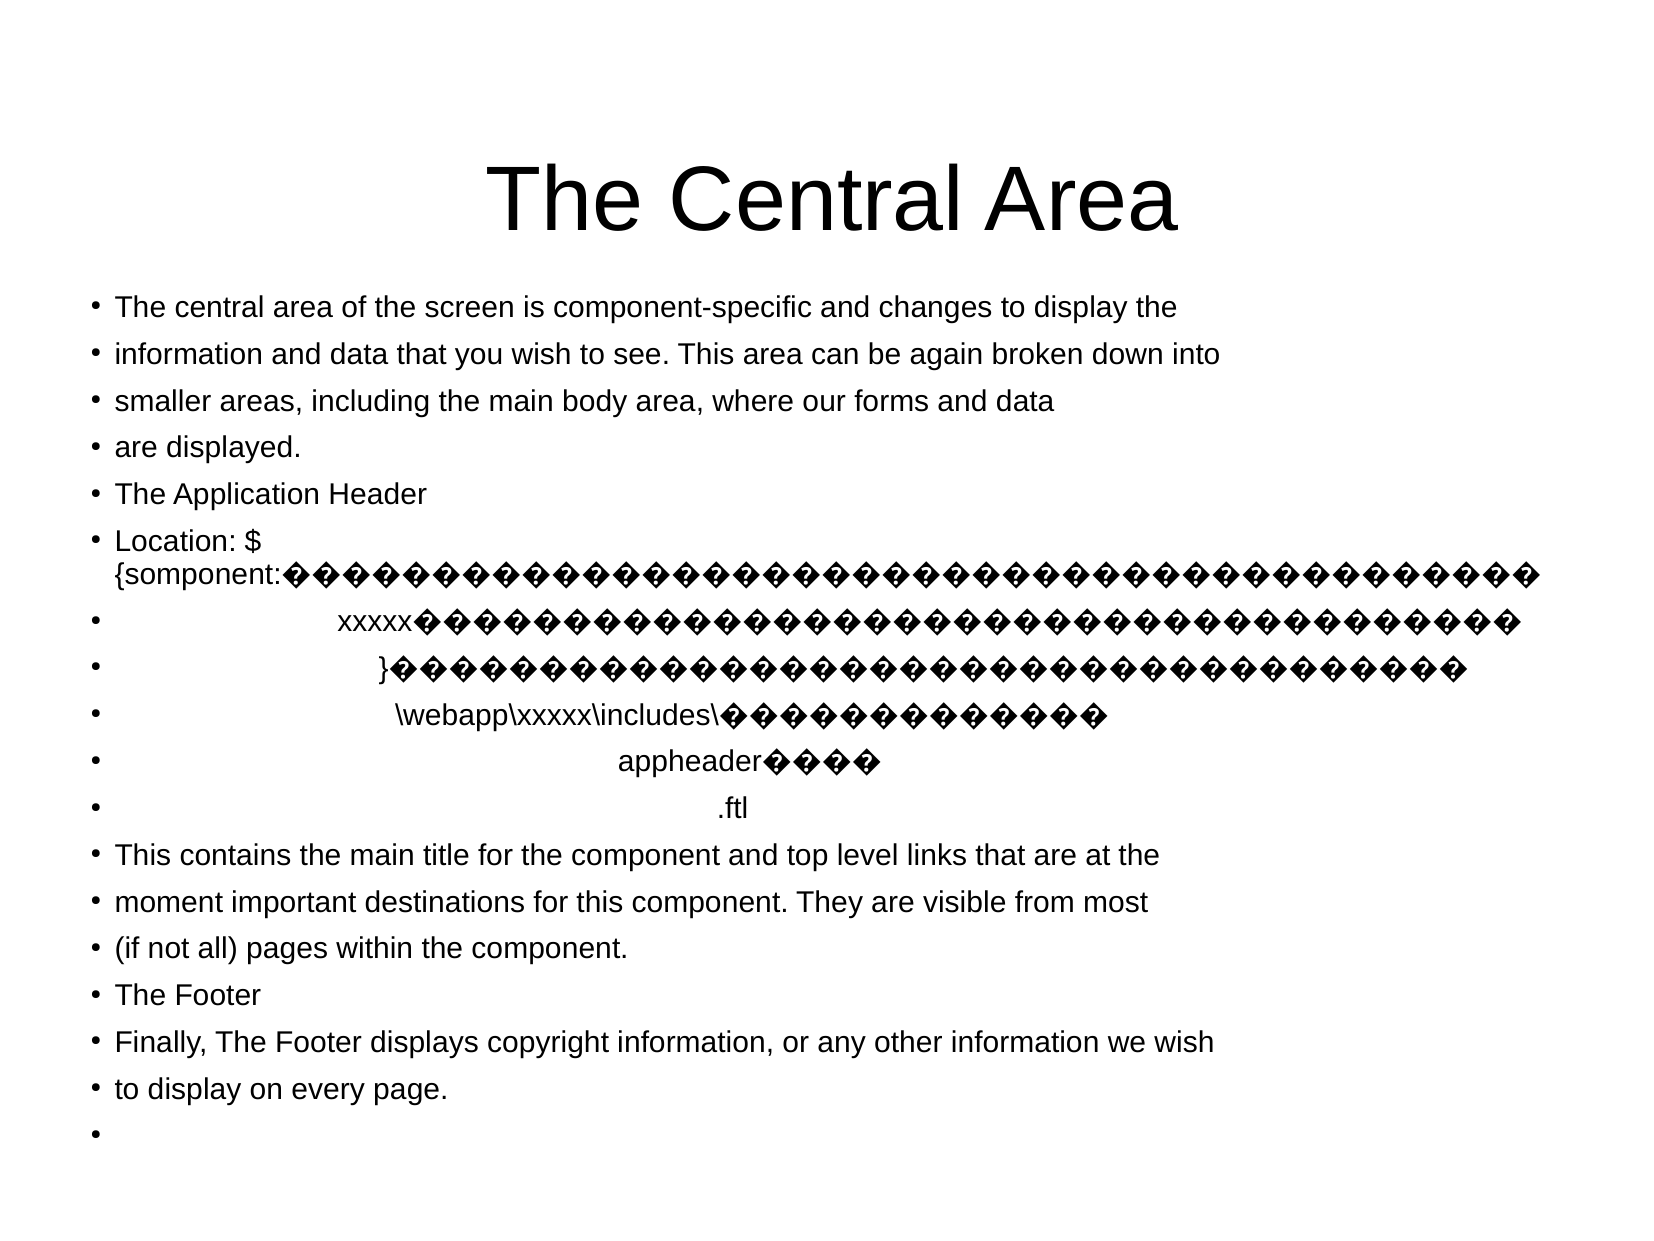

# The Central Area
The central area of the screen is component-specific and changes to display the
information and data that you wish to see. This area can be again broken down into
smaller areas, including the main body area, where our forms and data
are displayed.
The Application Header
Location: ${somponent:������������������������������������������
 xxxxx�������������������������������������
 }������������������������������������
 \webapp\xxxxx\includes\�������������
 appheader����
 .ftl
This contains the main title for the component and top level links that are at the
moment important destinations for this component. They are visible from most
(if not all) pages within the component.
The Footer
Finally, The Footer displays copyright information, or any other information we wish
to display on every page.